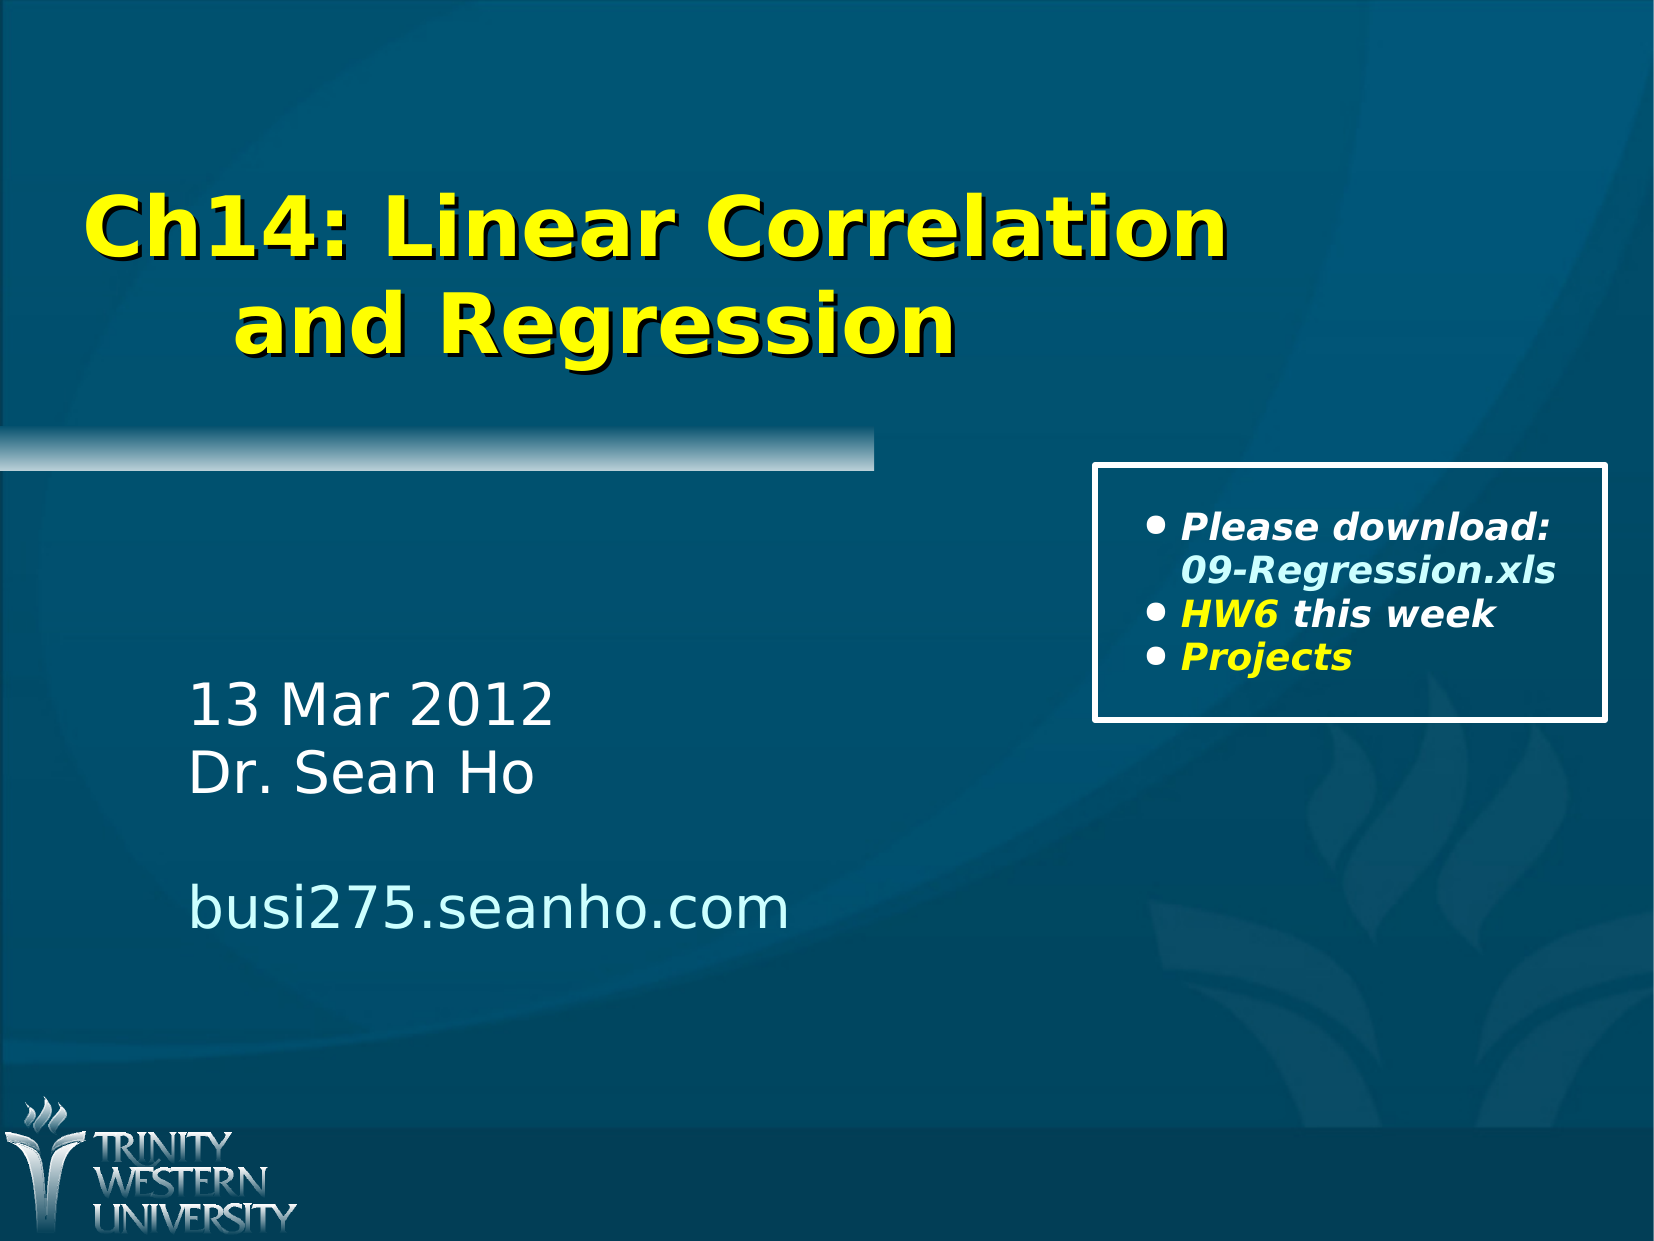

# Ch14: Linear Correlation and Regression
Please download:
09-Regression.xls
HW6 this week
Projects
13 Mar 2012
Dr. Sean Ho
busi275.seanho.com